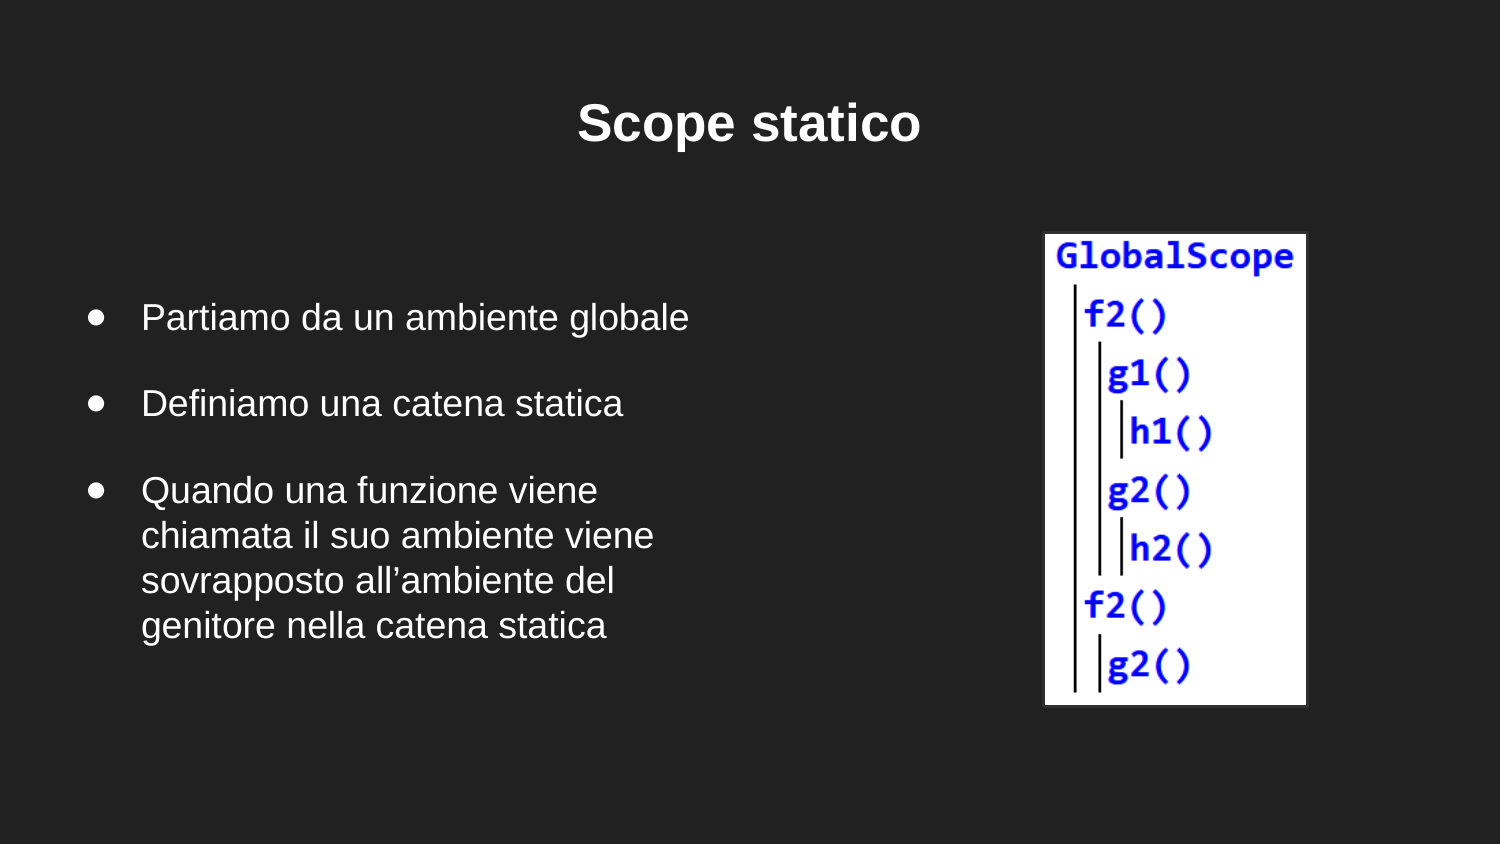

# Scope statico
Partiamo da un ambiente globale
Definiamo una catena statica
Quando una funzione viene chiamata il suo ambiente viene sovrapposto all’ambiente del genitore nella catena statica